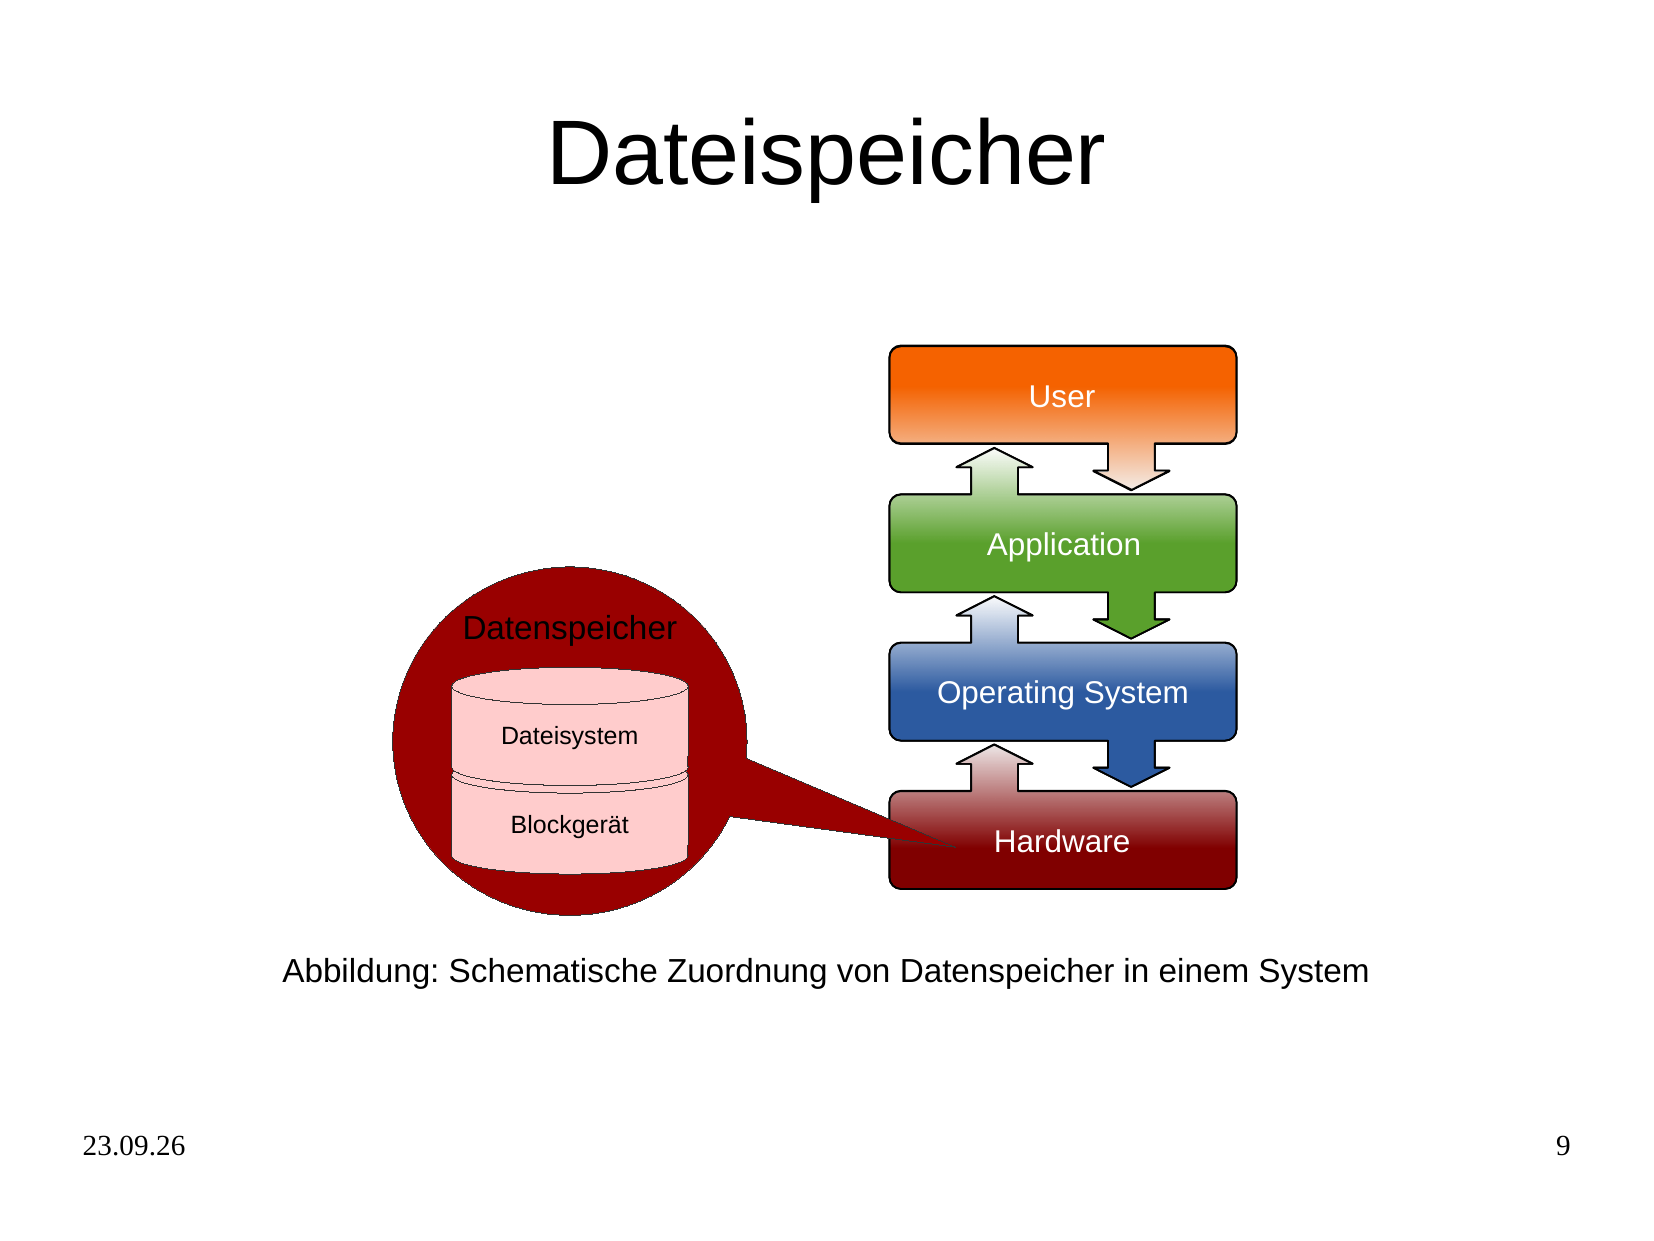

# Dateispeicher
Datenspeicher
Dateisystem
Blockgerät
Abbildung: Schematische Zuordnung von Datenspeicher in einem System
9